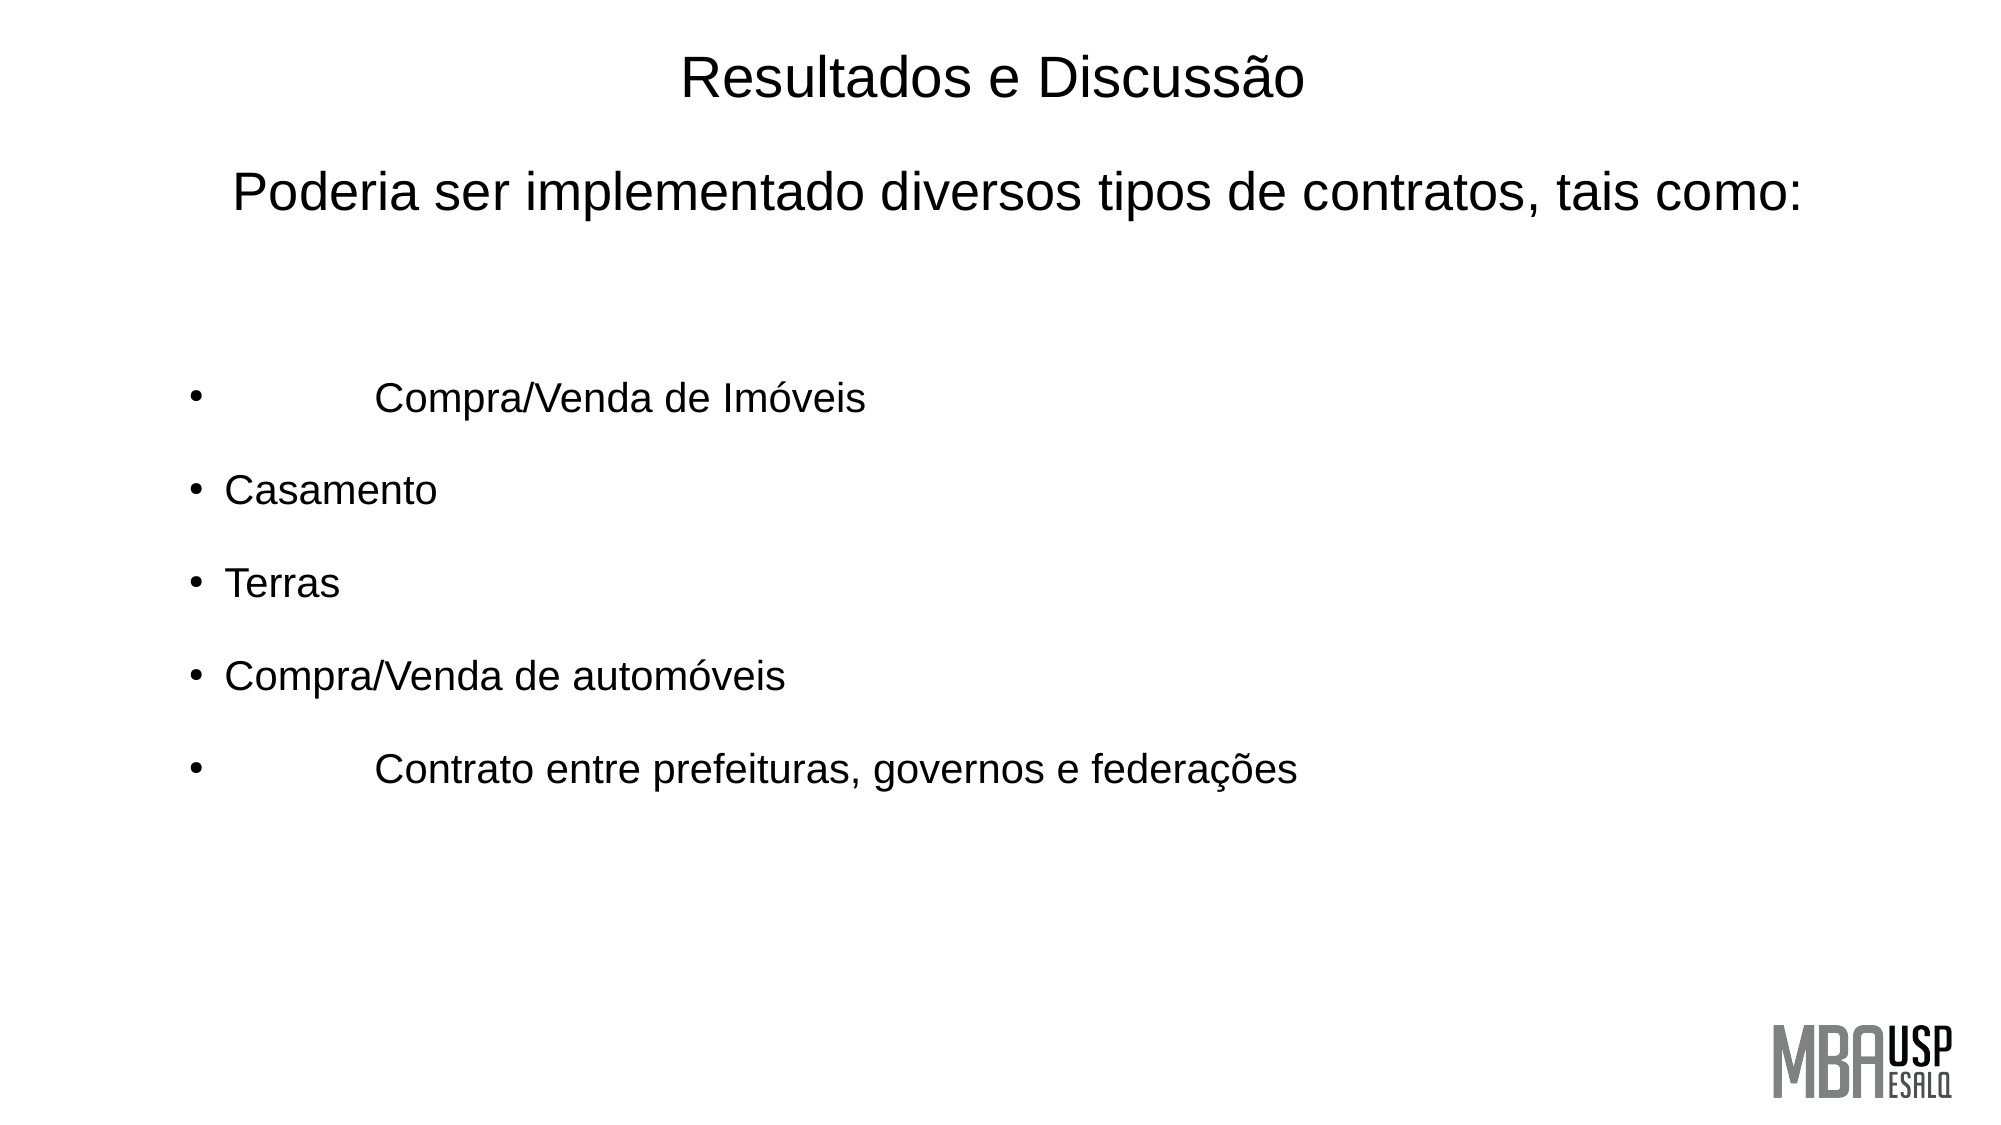

Resultados e Discussão
	Poderia ser implementado diversos tipos de contratos, tais como:
	Compra/Venda de Imóveis
Casamento
Terras
Compra/Venda de automóveis
	Contrato entre prefeituras, governos e federações